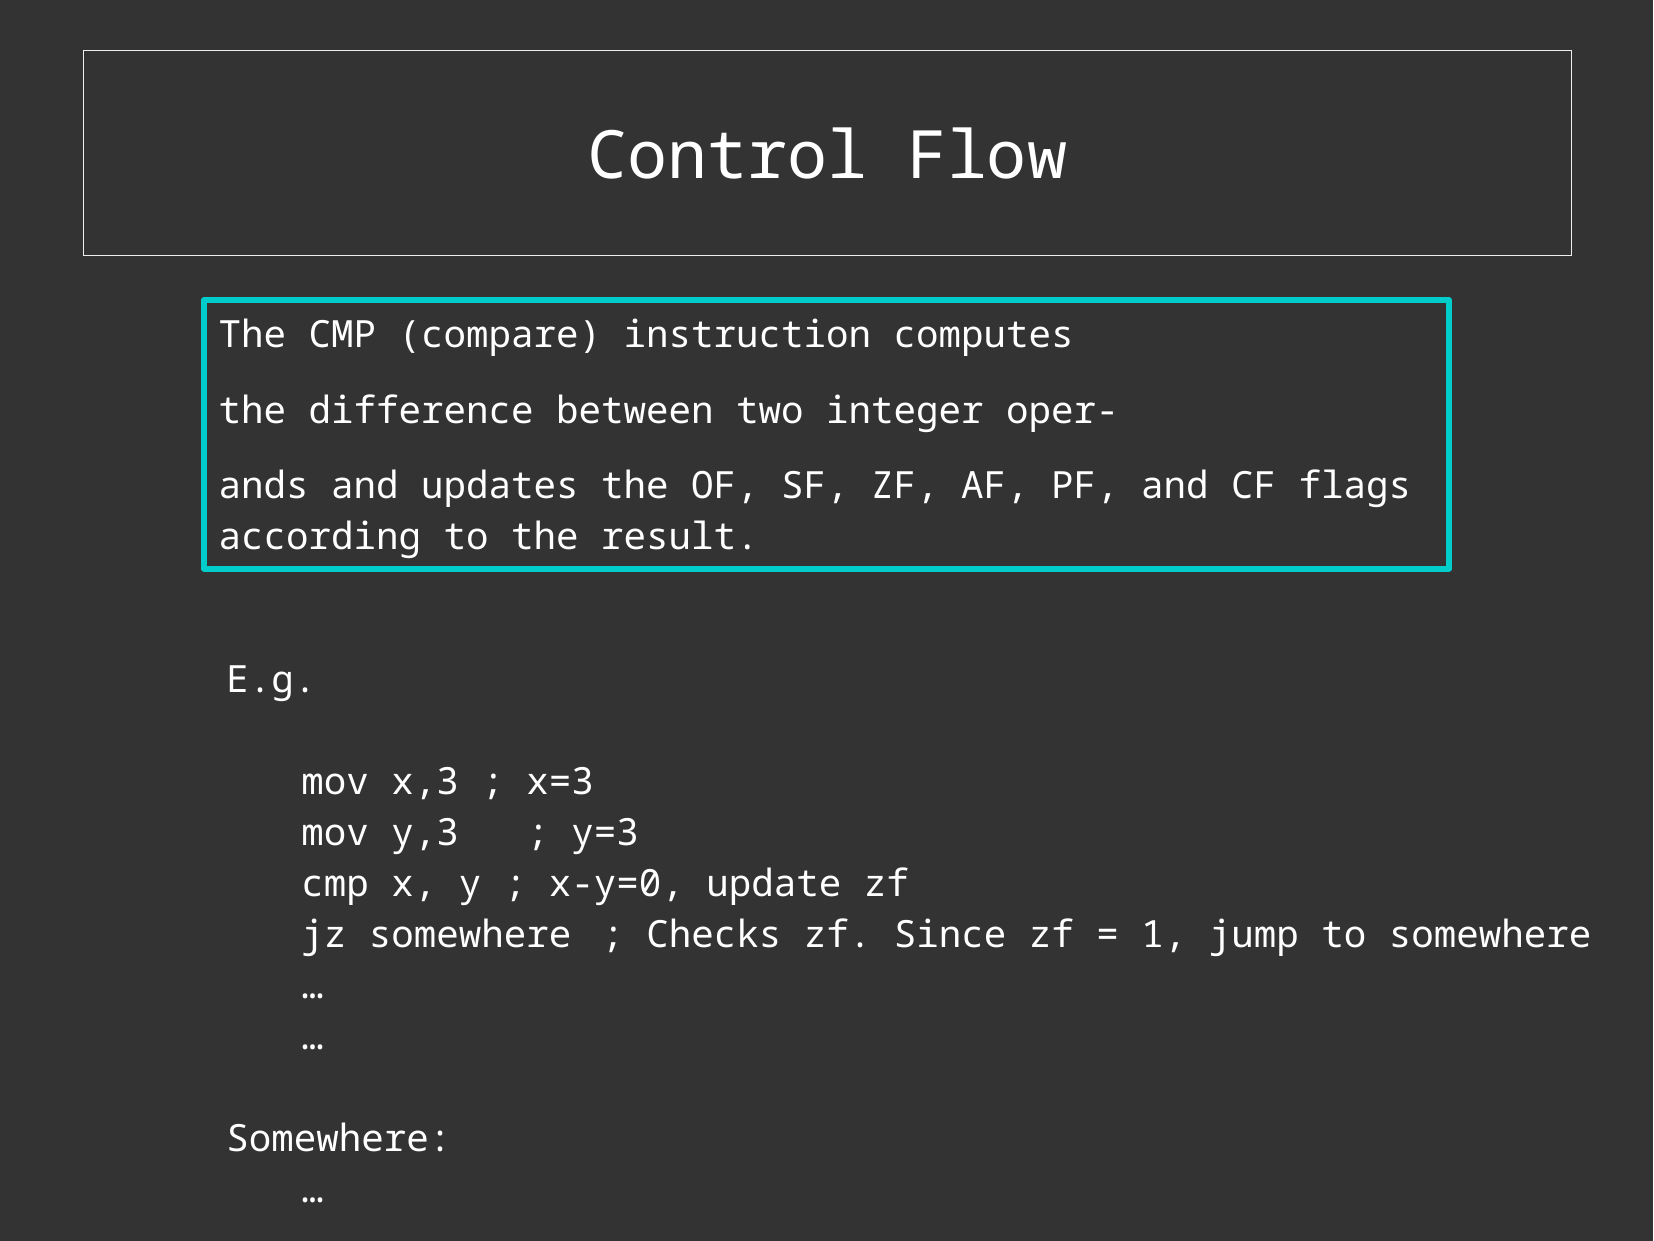

Control Flow
The CMP (compare) instruction computes
the difference between two integer oper-
ands and updates the OF, SF, ZF, AF, PF, and CF flags according to the result.
E.g.
	mov x,3 ; x=3
	mov y,3	; y=3
	cmp x, y ; x-y=0, update zf
	jz somewhere	; Checks zf. Since zf = 1, jump to somewhere
	…
	…
Somewhere:
	…
	…